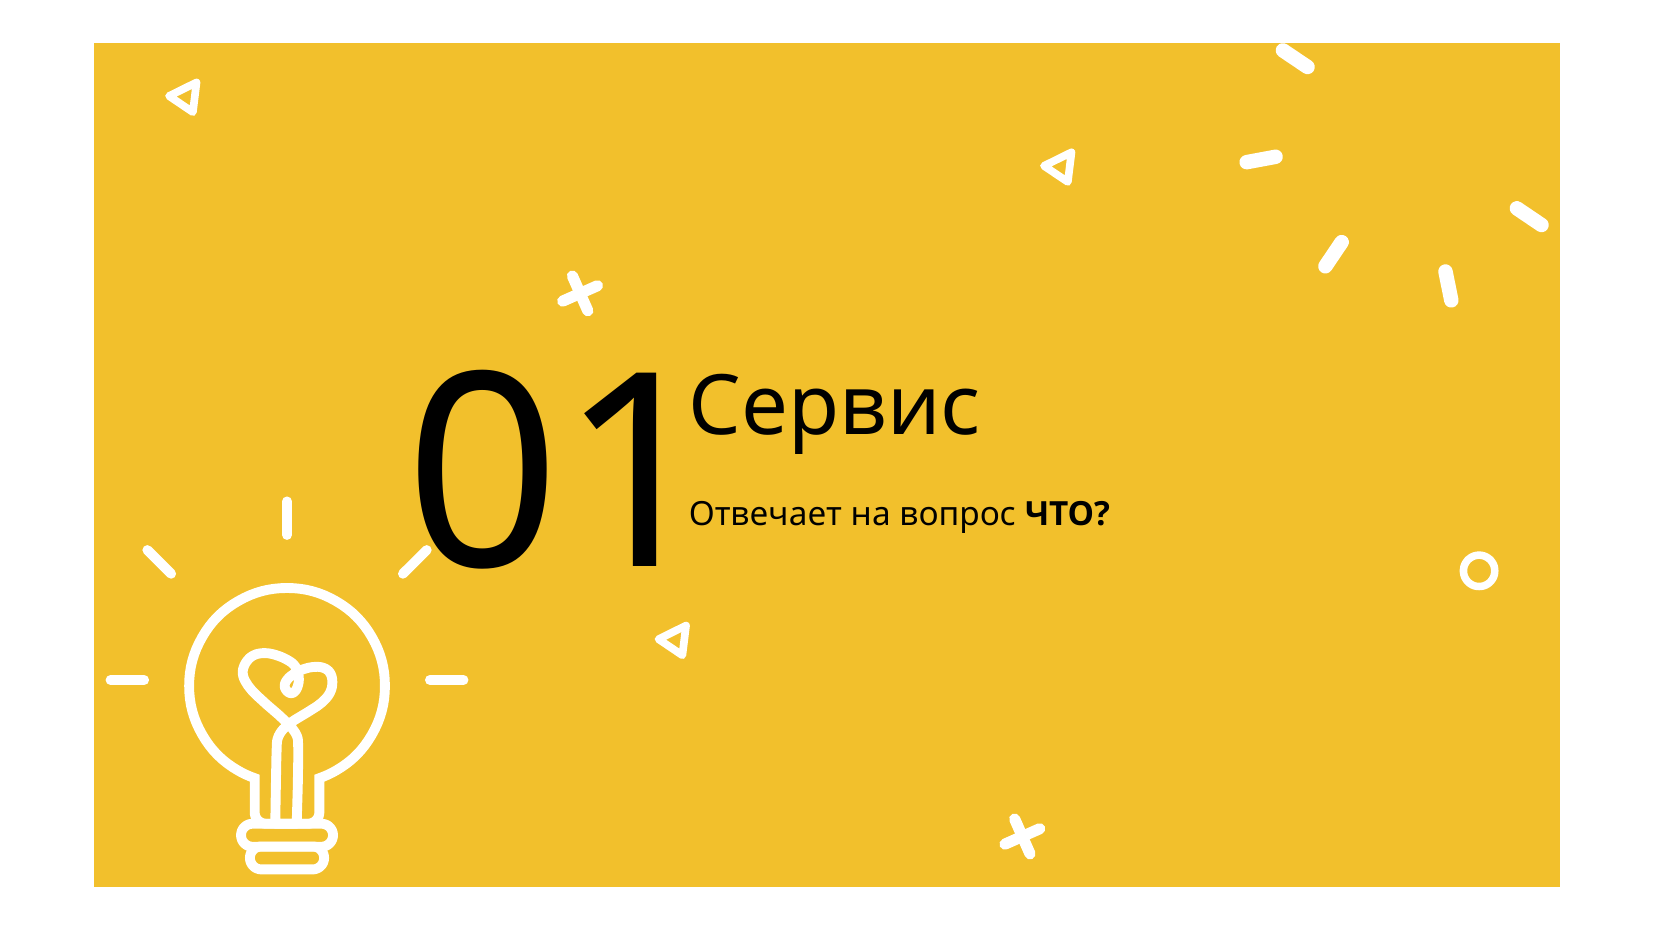

01
# Сервис
Отвечает на вопрос ЧТО?